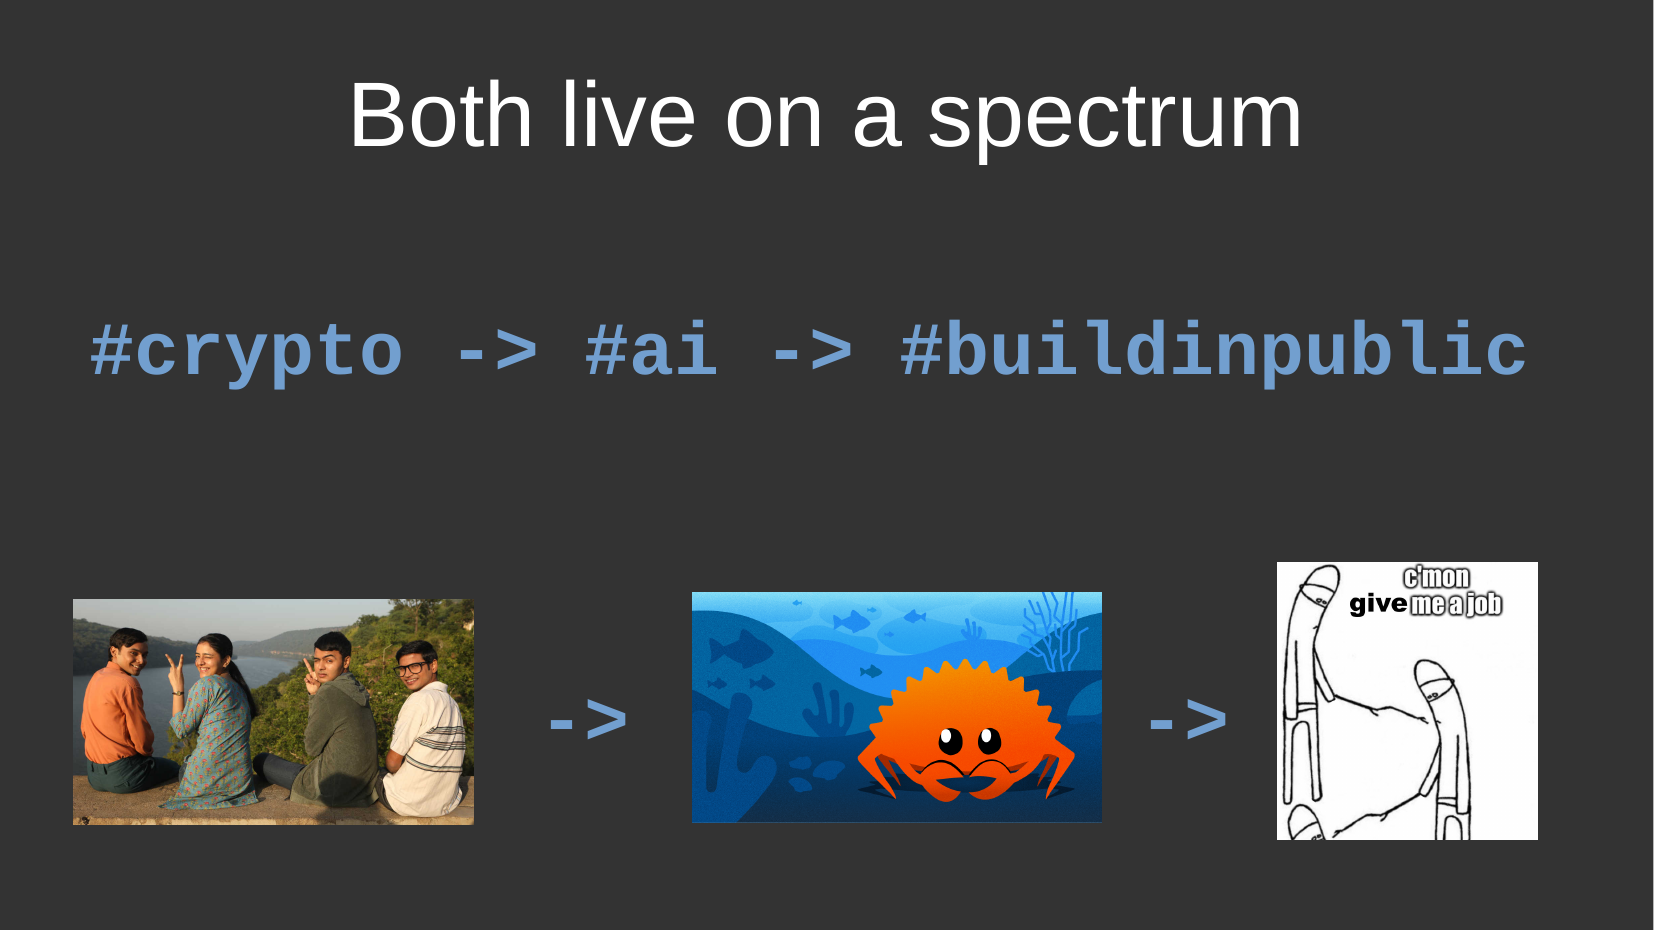

# Both live on a spectrum
#crypto -> #ai -> #buildinpublic
->
->